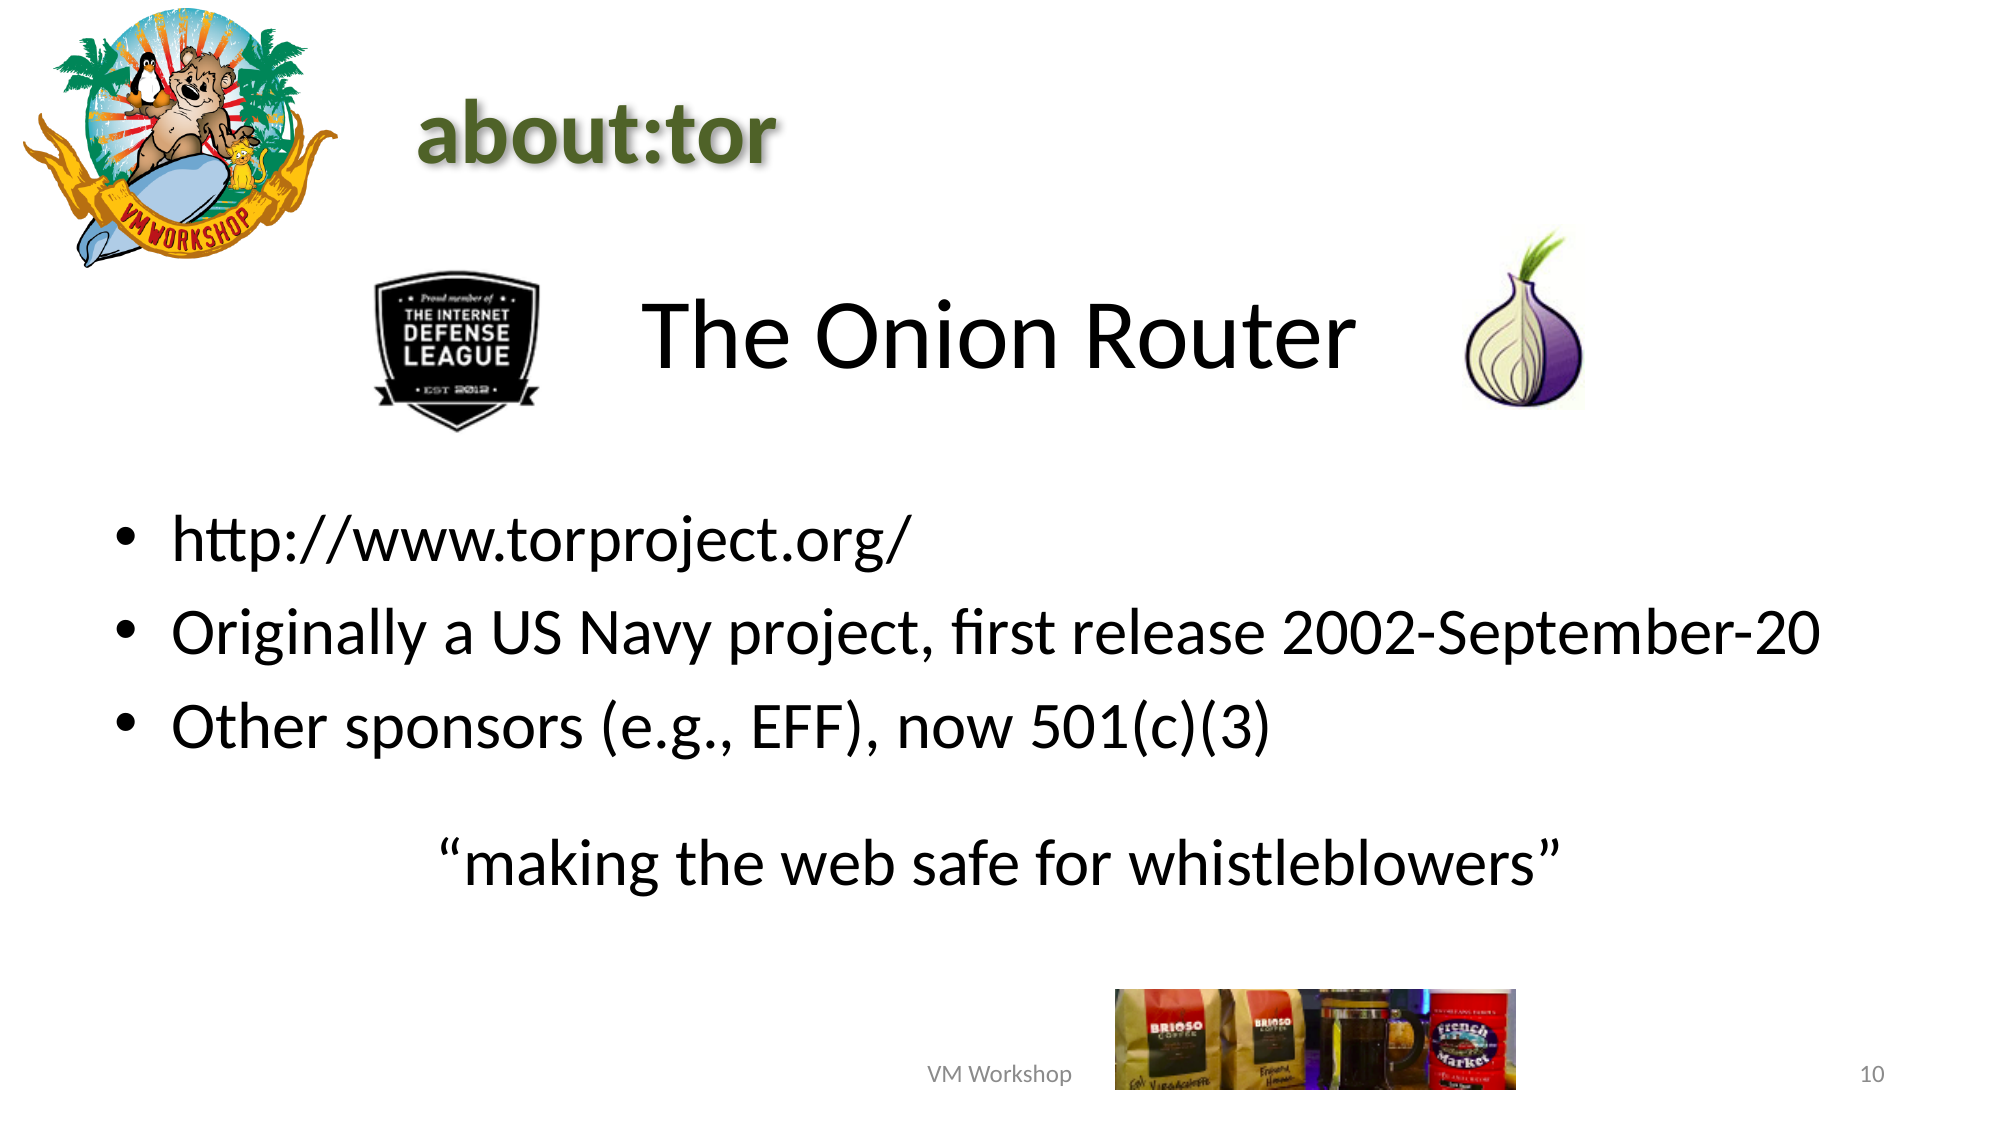

about:tor
# The Onion Router
http://www.torproject.org/
Originally a US Navy project, first release 2002-September-20
Other sponsors (e.g., EFF), now 501(c)(3)
“making the web safe for whistleblowers”
VM Workshop
10